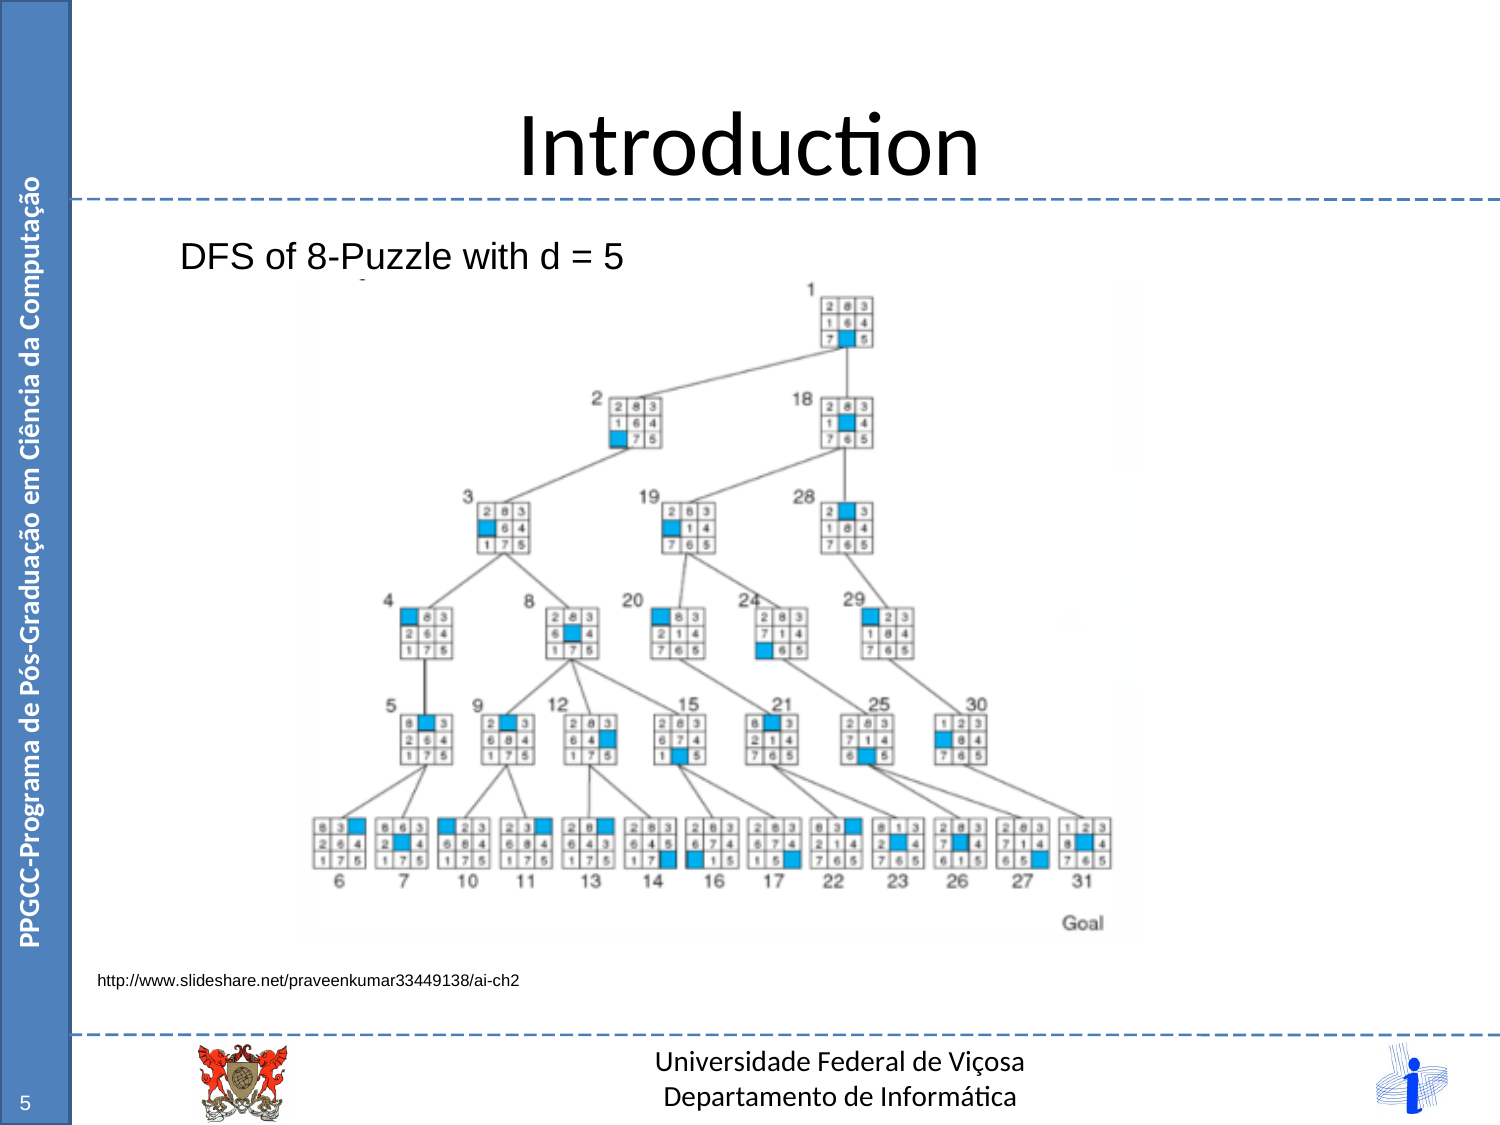

Introduction
DFS of 8-Puzzle with d = 5
PPGCC-Programa de Pós-Graduação em Ciência da Computação
http://www.slideshare.net/praveenkumar33449138/ai-ch2
Universidade Federal de Viçosa
Departamento de Informática